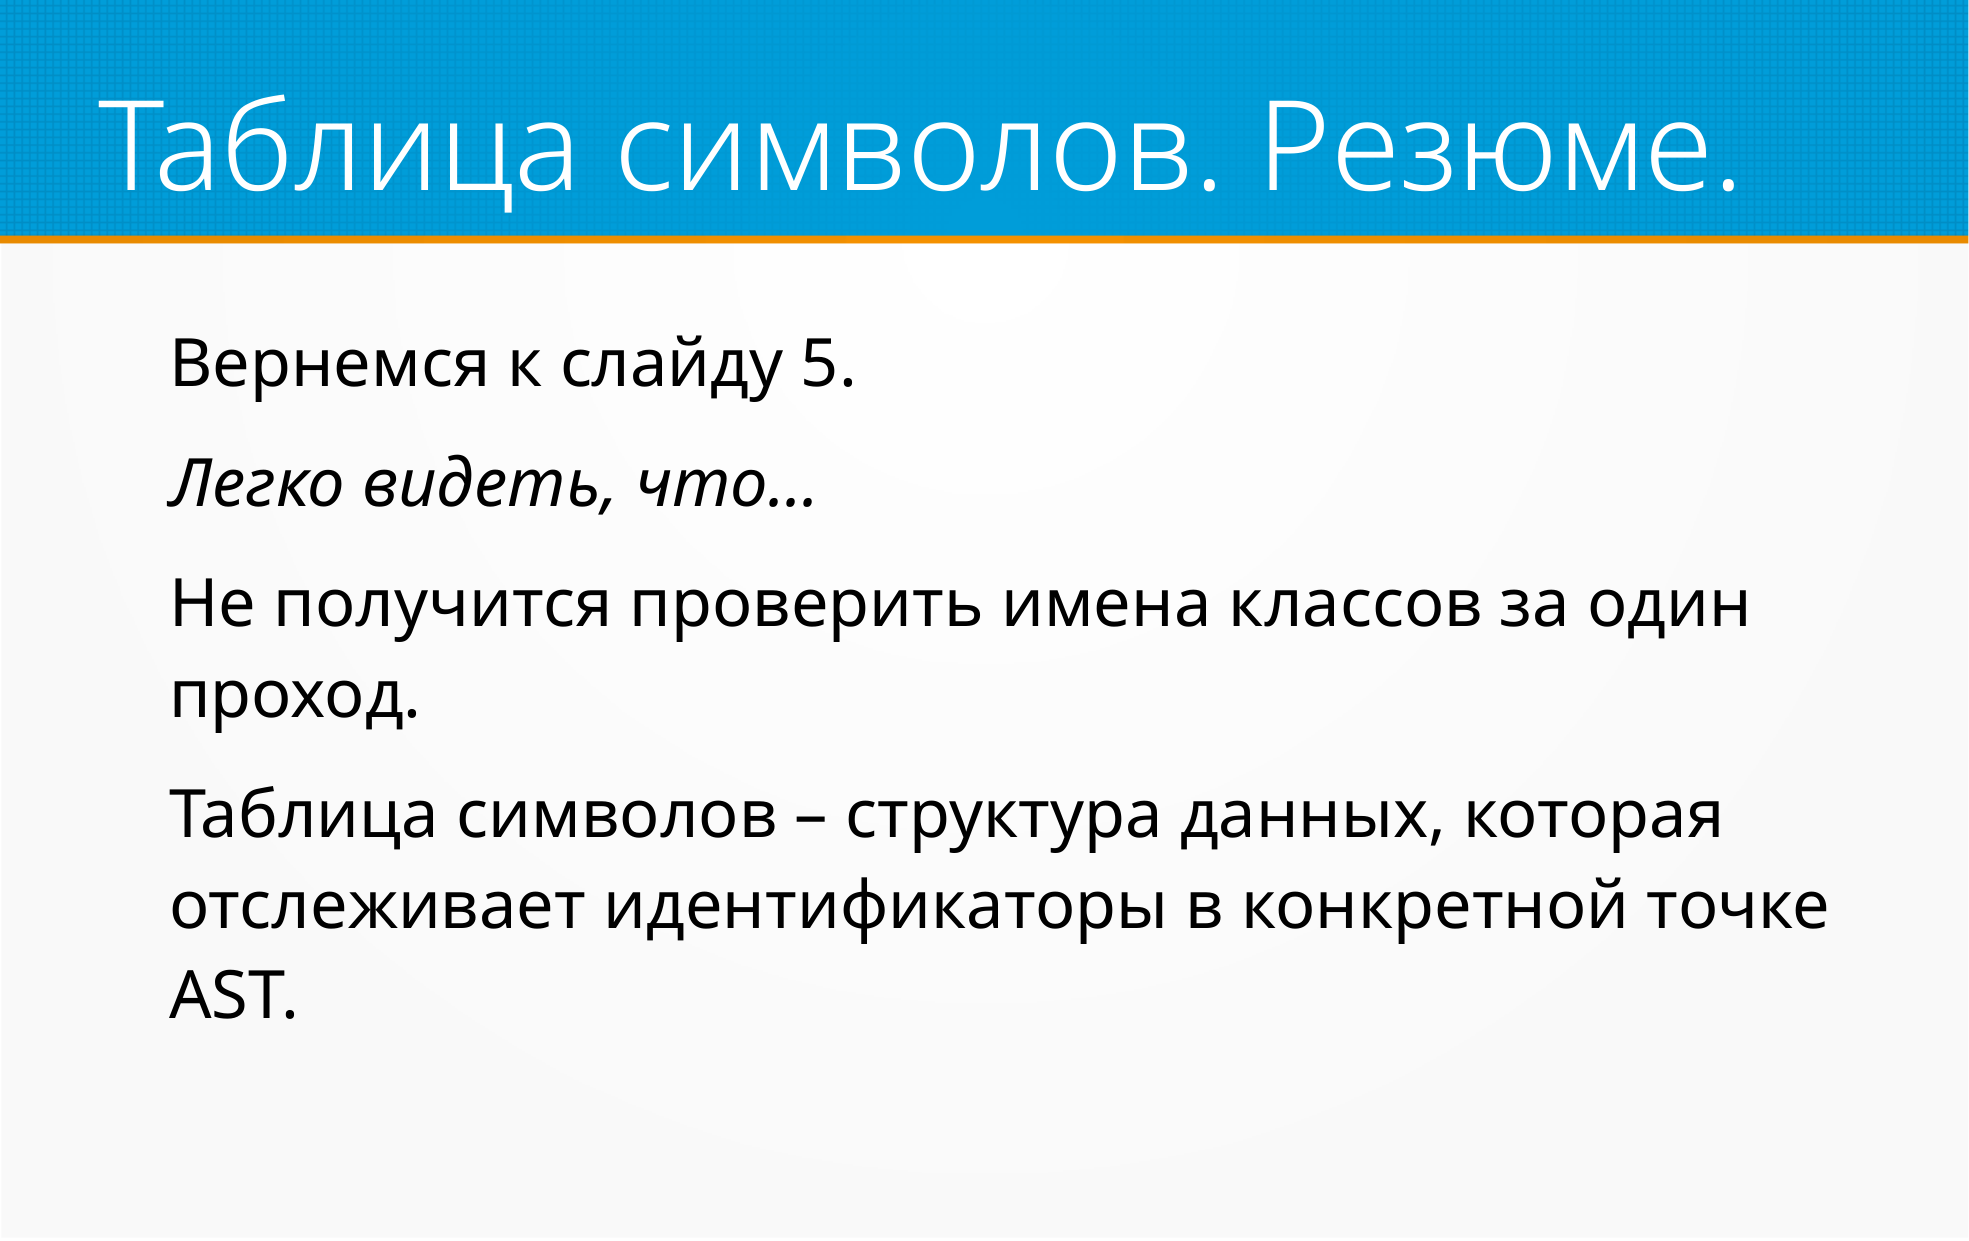

# Таблица символов. Резюме.
Вернемся к слайду 5.
Легко видеть, что...
Не получится проверить имена классов за один проход.
Таблица символов – структура данных, которая отслеживает идентификаторы в конкретной точке AST.